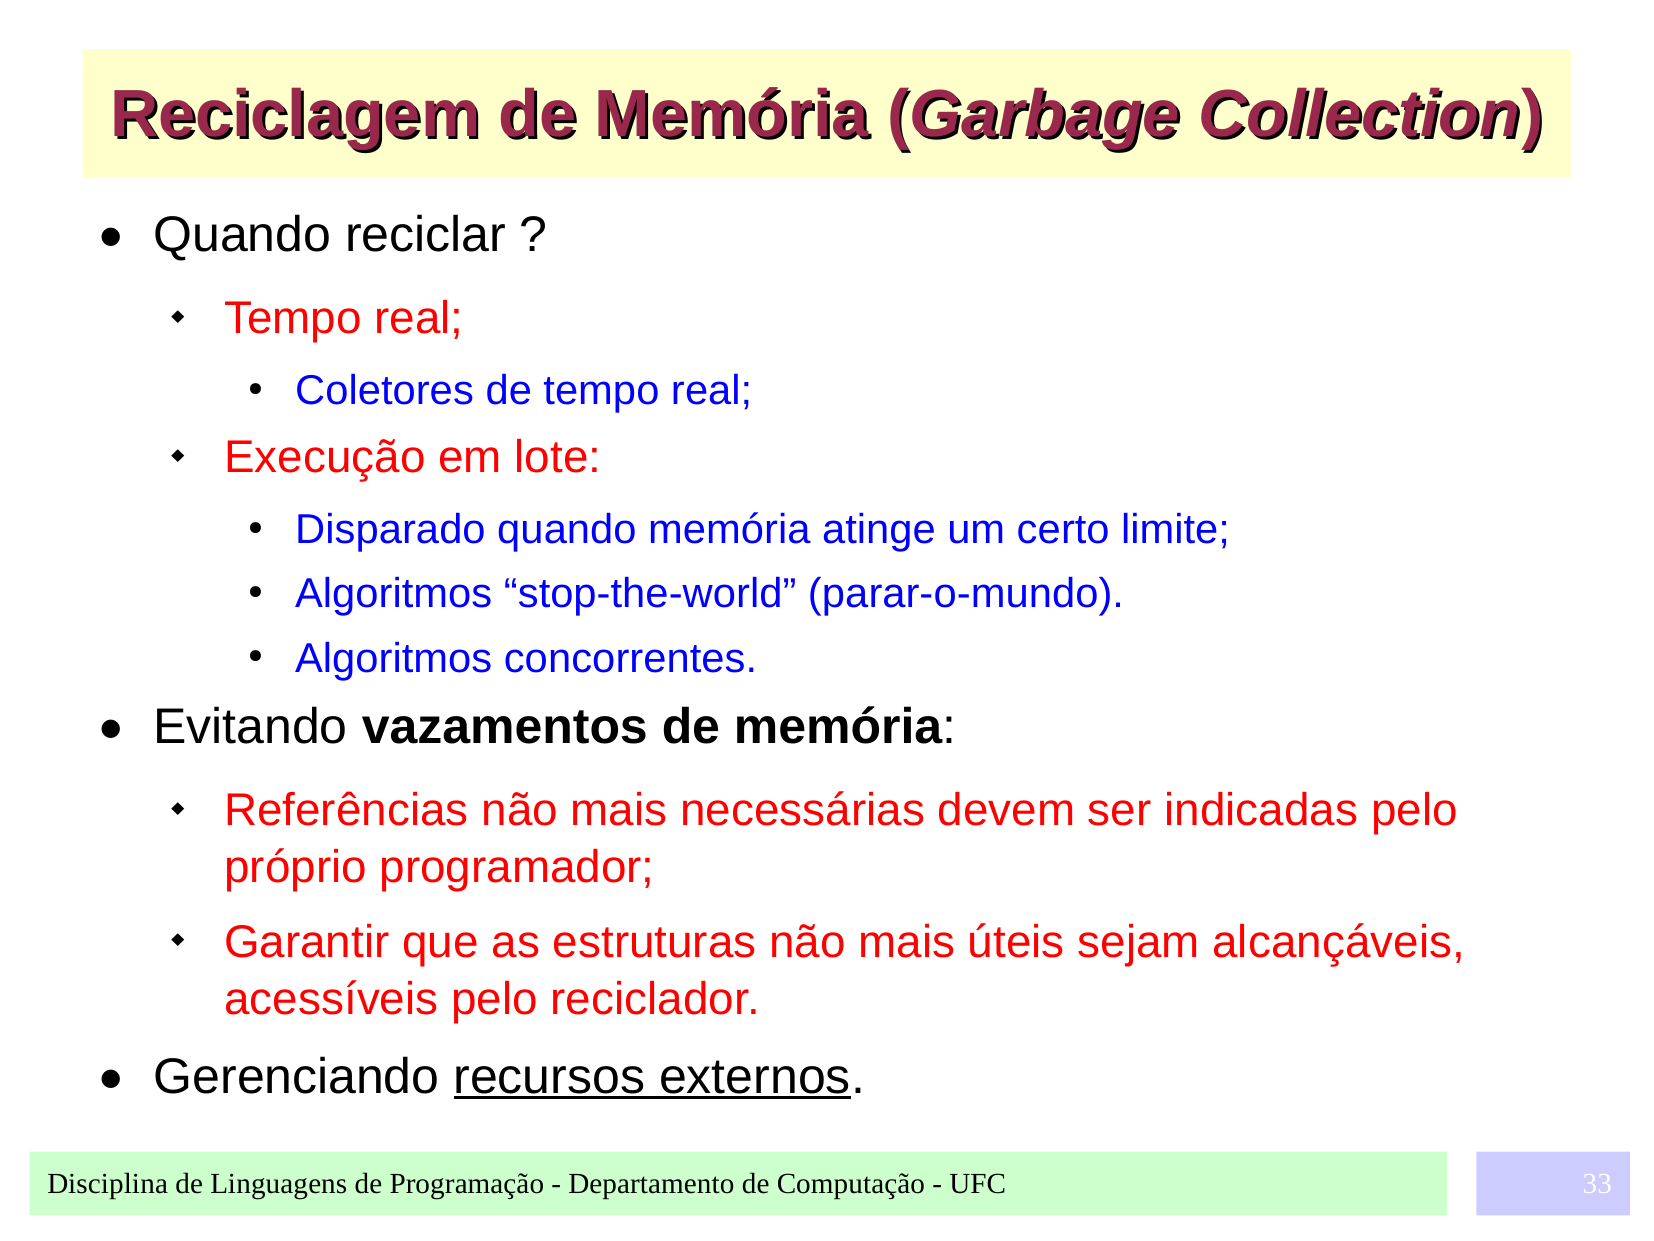

# Reciclagem de Memória (Garbage Collection)
Quando reciclar ?
Tempo real;
Coletores de tempo real;
Execução em lote:
Disparado quando memória atinge um certo limite;
Algoritmos “stop-the-world” (parar-o-mundo).
Algoritmos concorrentes.
Evitando vazamentos de memória:
Referências não mais necessárias devem ser indicadas pelo próprio programador;
Garantir que as estruturas não mais úteis sejam alcançáveis, acessíveis pelo reciclador.
Gerenciando recursos externos.
Disciplina de Linguagens de Programação - Departamento de Computação - UFC
33